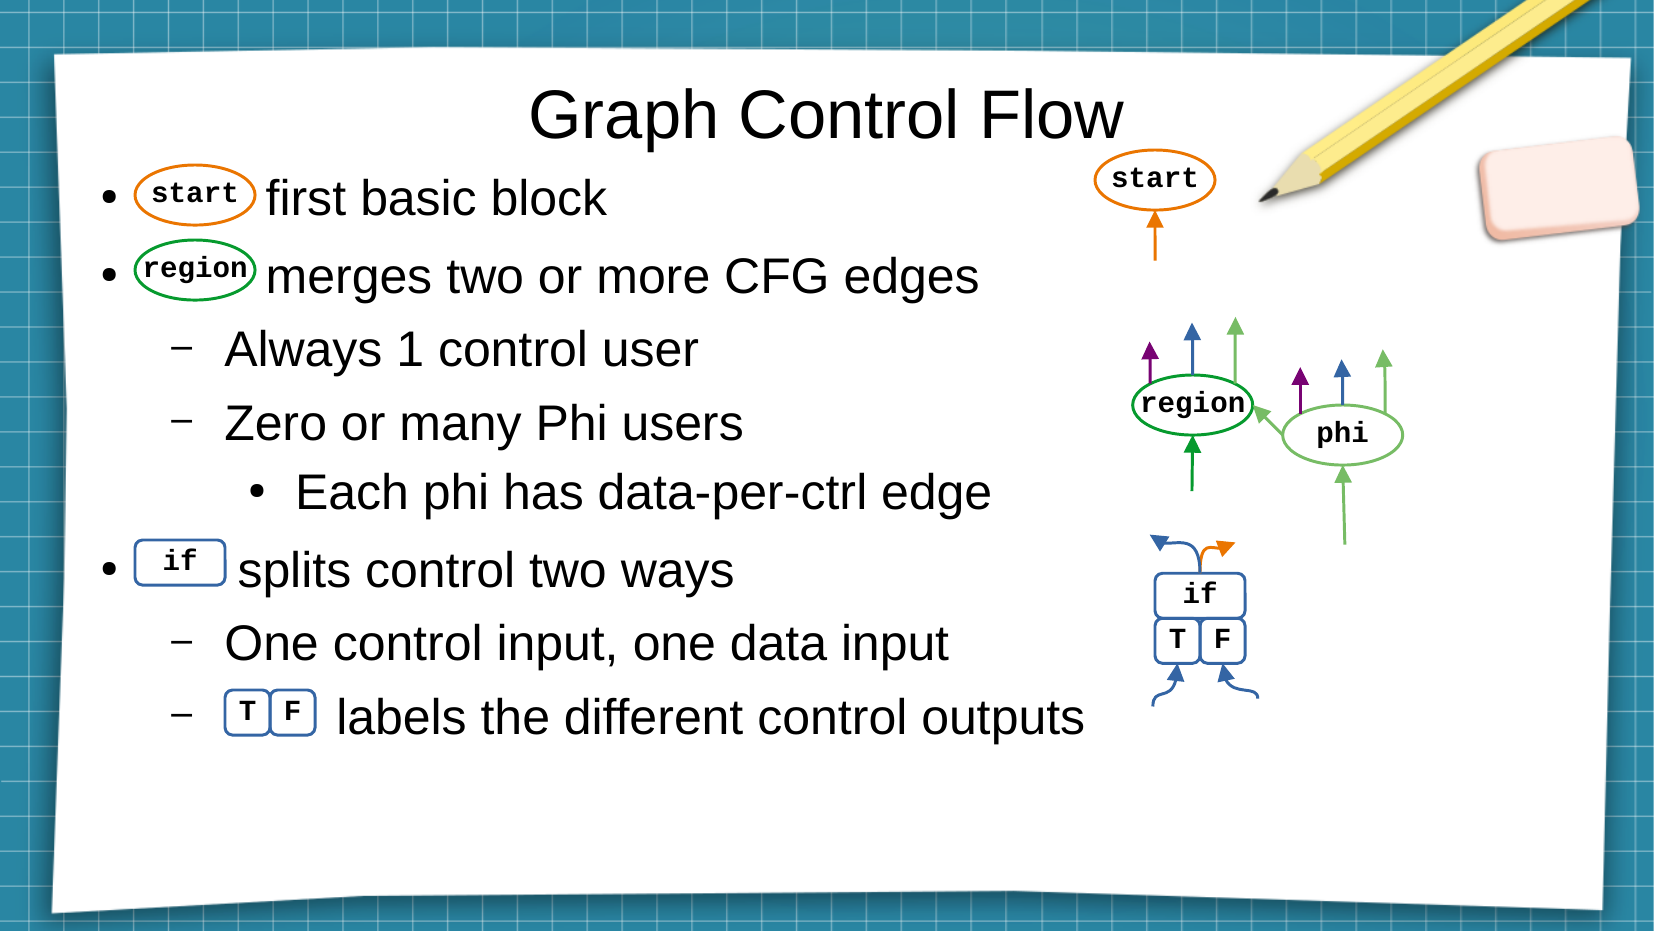

# Graph Control Flow
start
start
 first basic block
 merges two or more CFG edges
Always 1 control user
Zero or many Phi users
Each phi has data-per-ctrl edge
 splits control two ways
One control input, one data input
 labels the different control outputs
region
region
phi
if
if
T
F
T
F